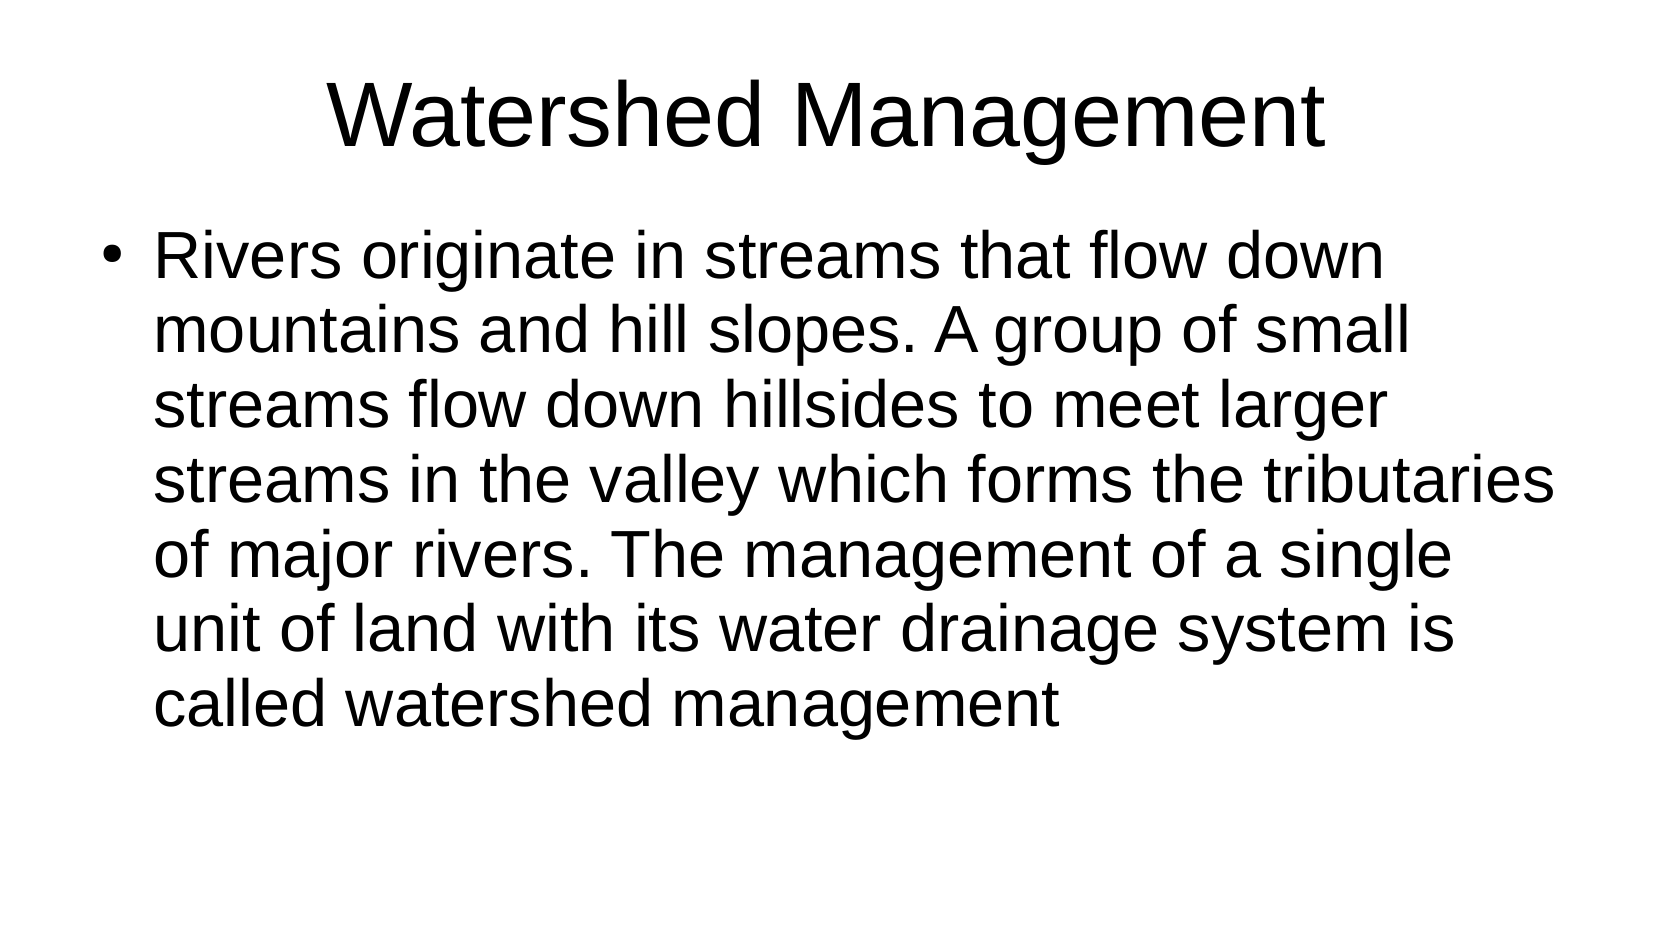

# Watershed Management
Rivers originate in streams that flow down mountains and hill slopes. A group of small streams flow down hillsides to meet larger streams in the valley which forms the tributaries of major rivers. The management of a single unit of land with its water drainage system is called watershed management